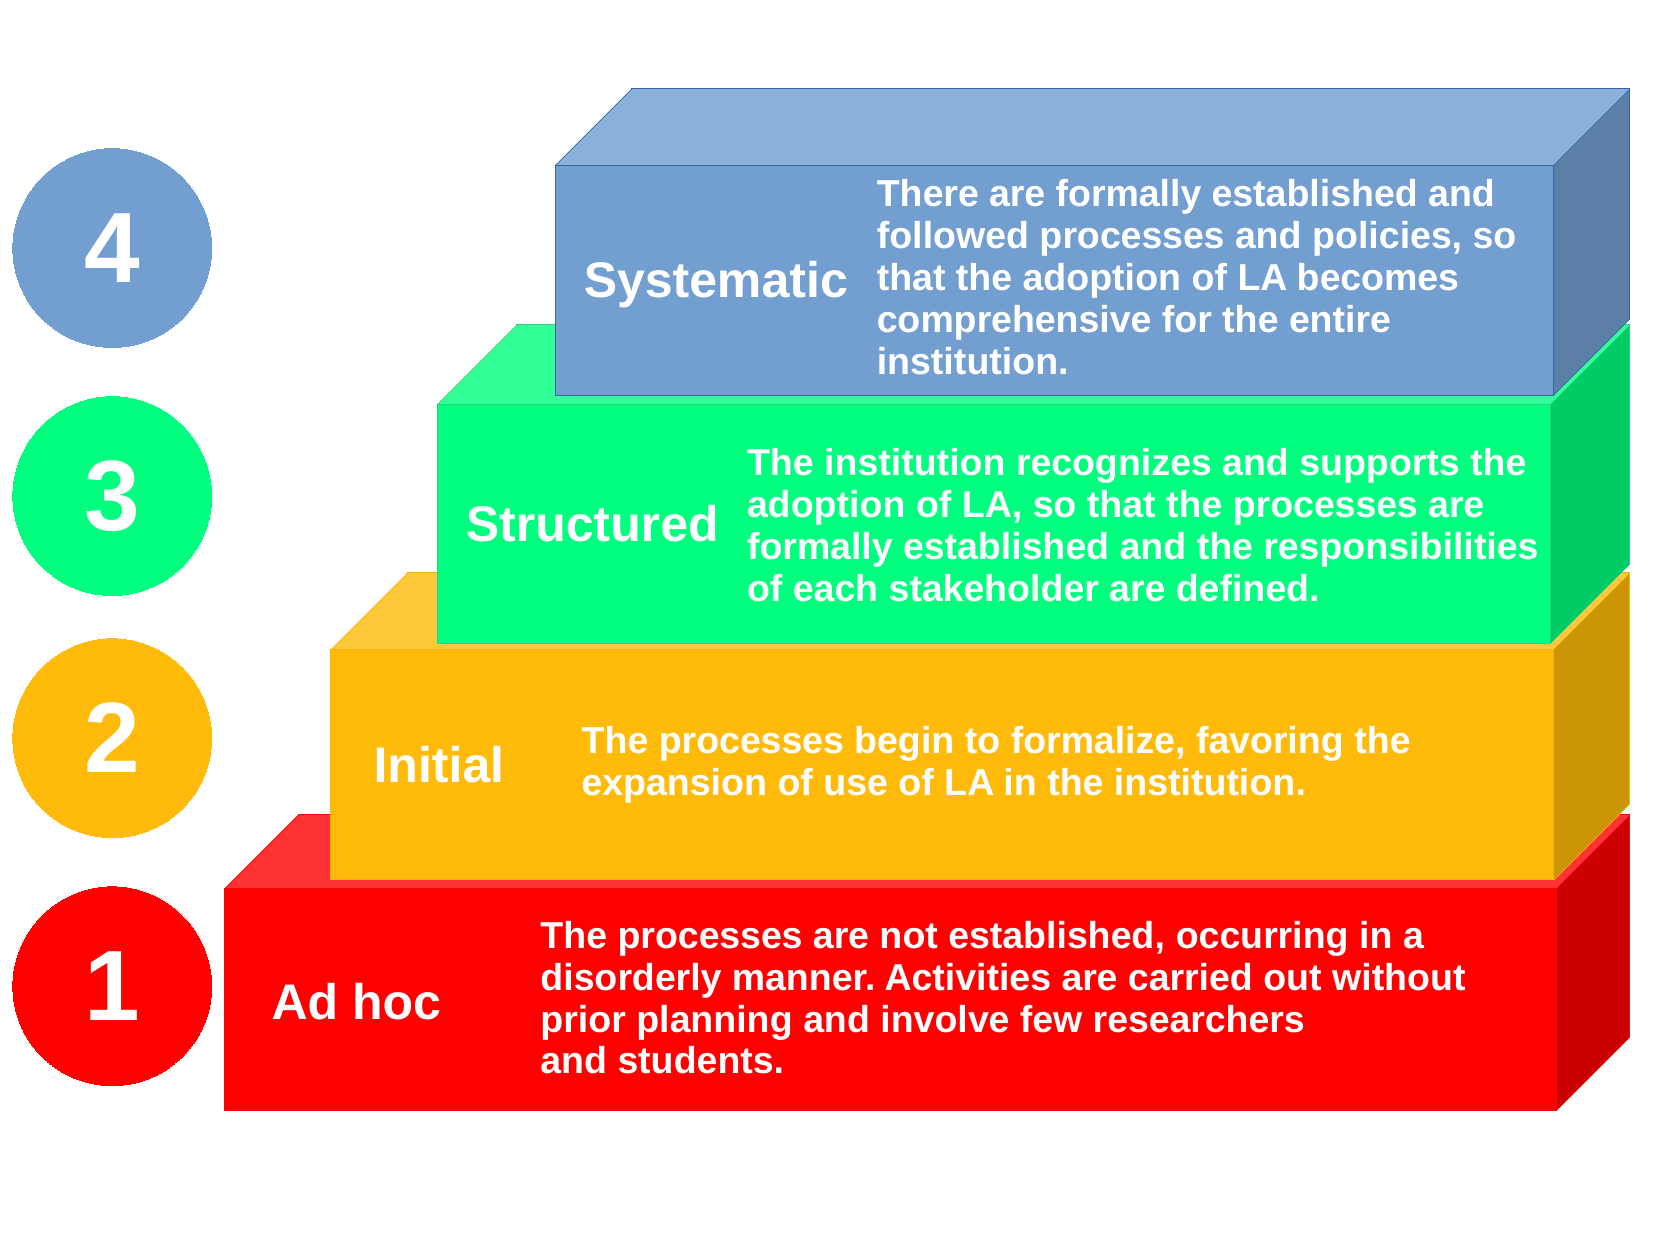

Systematic
4
There are formally established and
followed processes and policies, so
that the adoption of LA becomes
comprehensive for the entire
institution.
 Structured
3
The institution recognizes and supports the
adoption of LA, so that the processes are
formally established and the responsibilities
of each stakeholder are defined.
 Initial
2
The processes begin to formalize, favoring the
expansion of use of LA in the institution.
 Ad hoc
1
The processes are not established, occurring in a
disorderly manner. Activities are carried out without
prior planning and involve few researchers
and students.